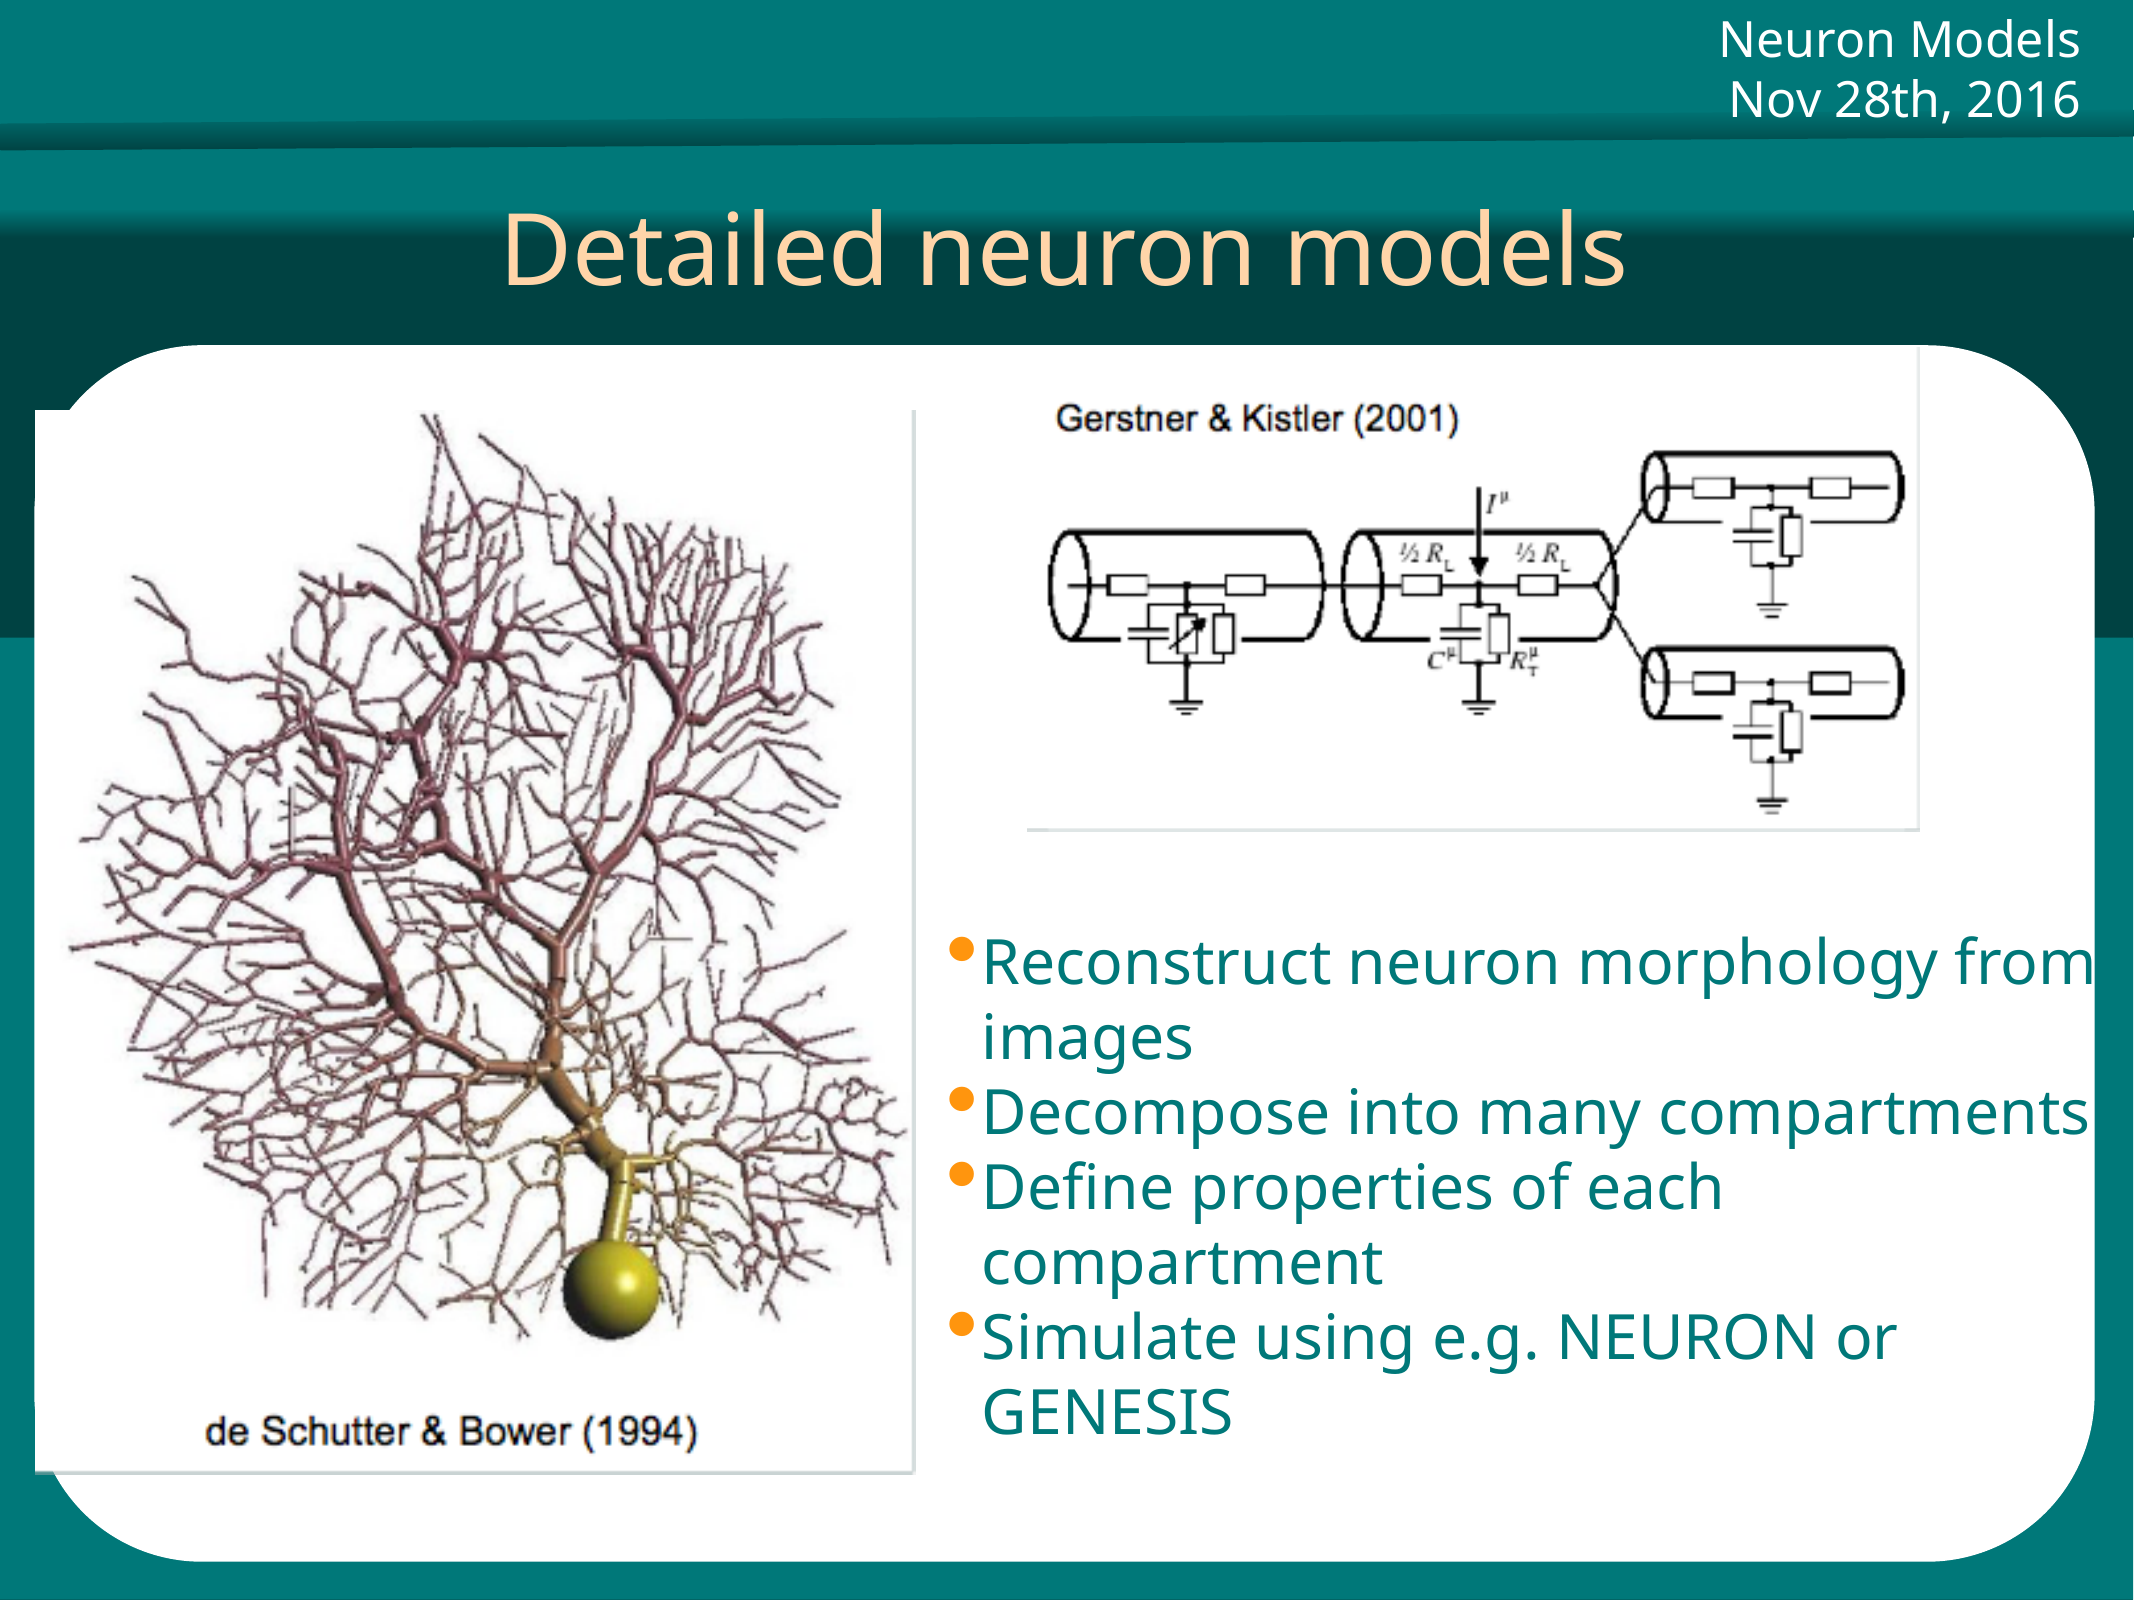

Neuron Models
Nov 28th, 2016
Detailed neuron models
Reconstruct neuron morphology from images
Decompose into many compartments
Define properties of each compartment
Simulate using e.g. NEURON or GENESIS